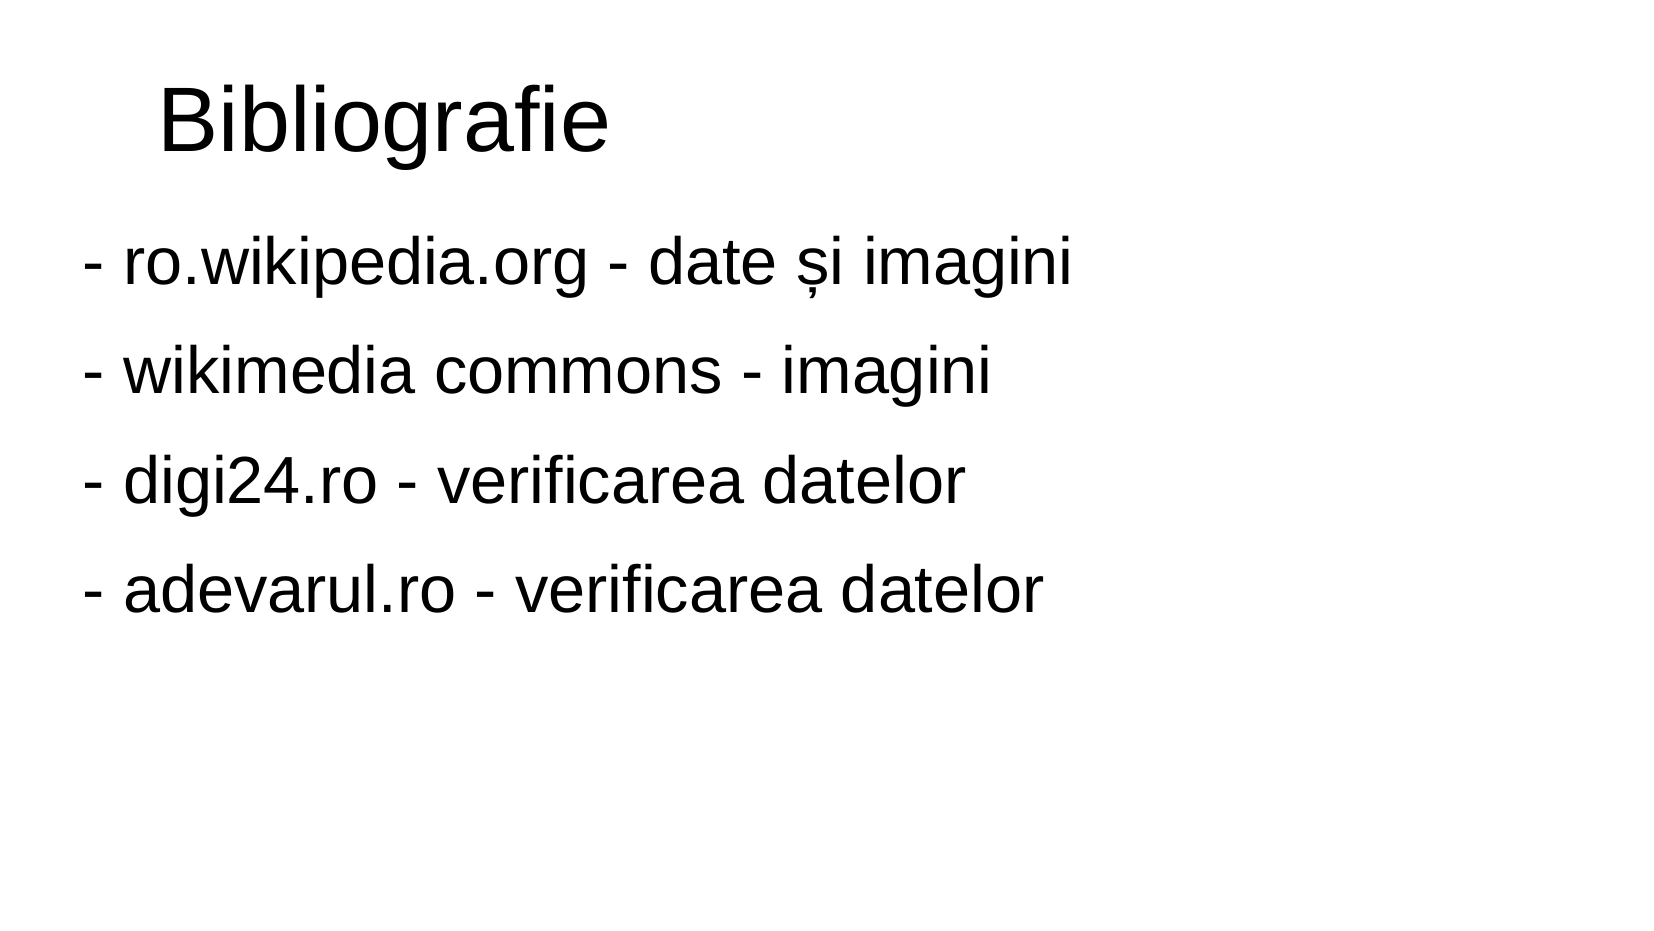

# Bibliografie
- ro.wikipedia.org - date și imagini
- wikimedia commons - imagini
- digi24.ro - verificarea datelor
- adevarul.ro - verificarea datelor